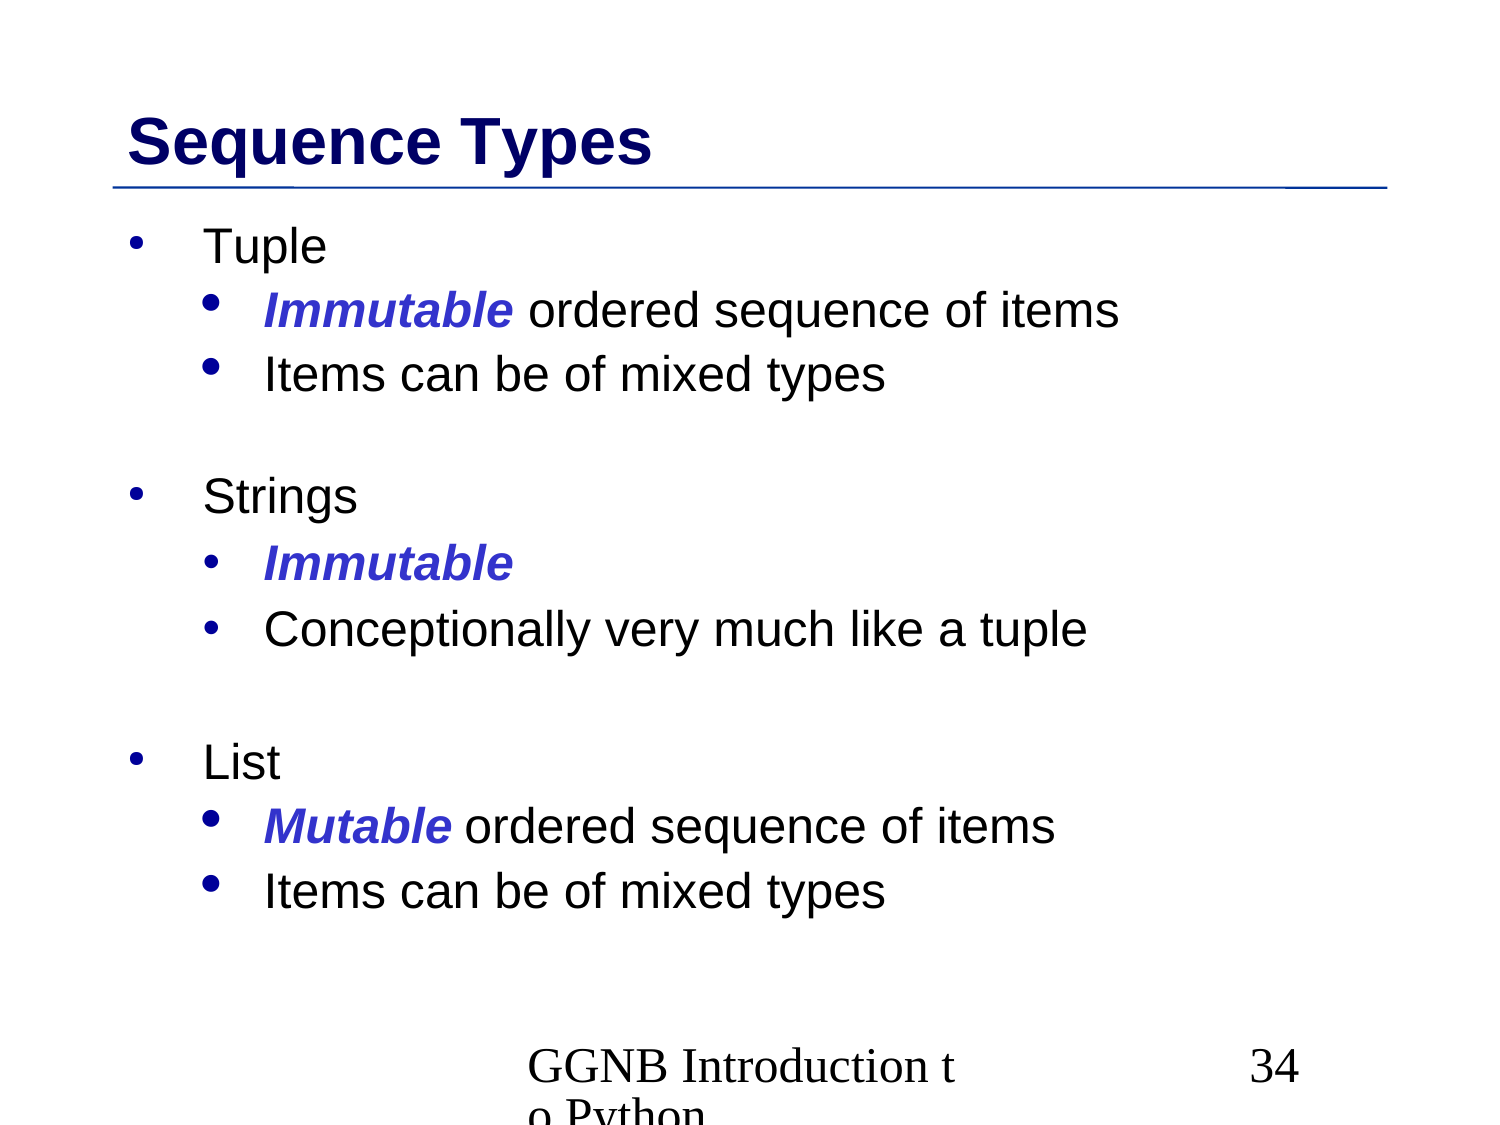

# Sequence Types
Tuple
Immutable ordered sequence of items
Items can be of mixed types
Strings
Immutable
Conceptionally very much like a tuple
List
Mutable ordered sequence of items
Items can be of mixed types
34
GGNB Introduction to Python